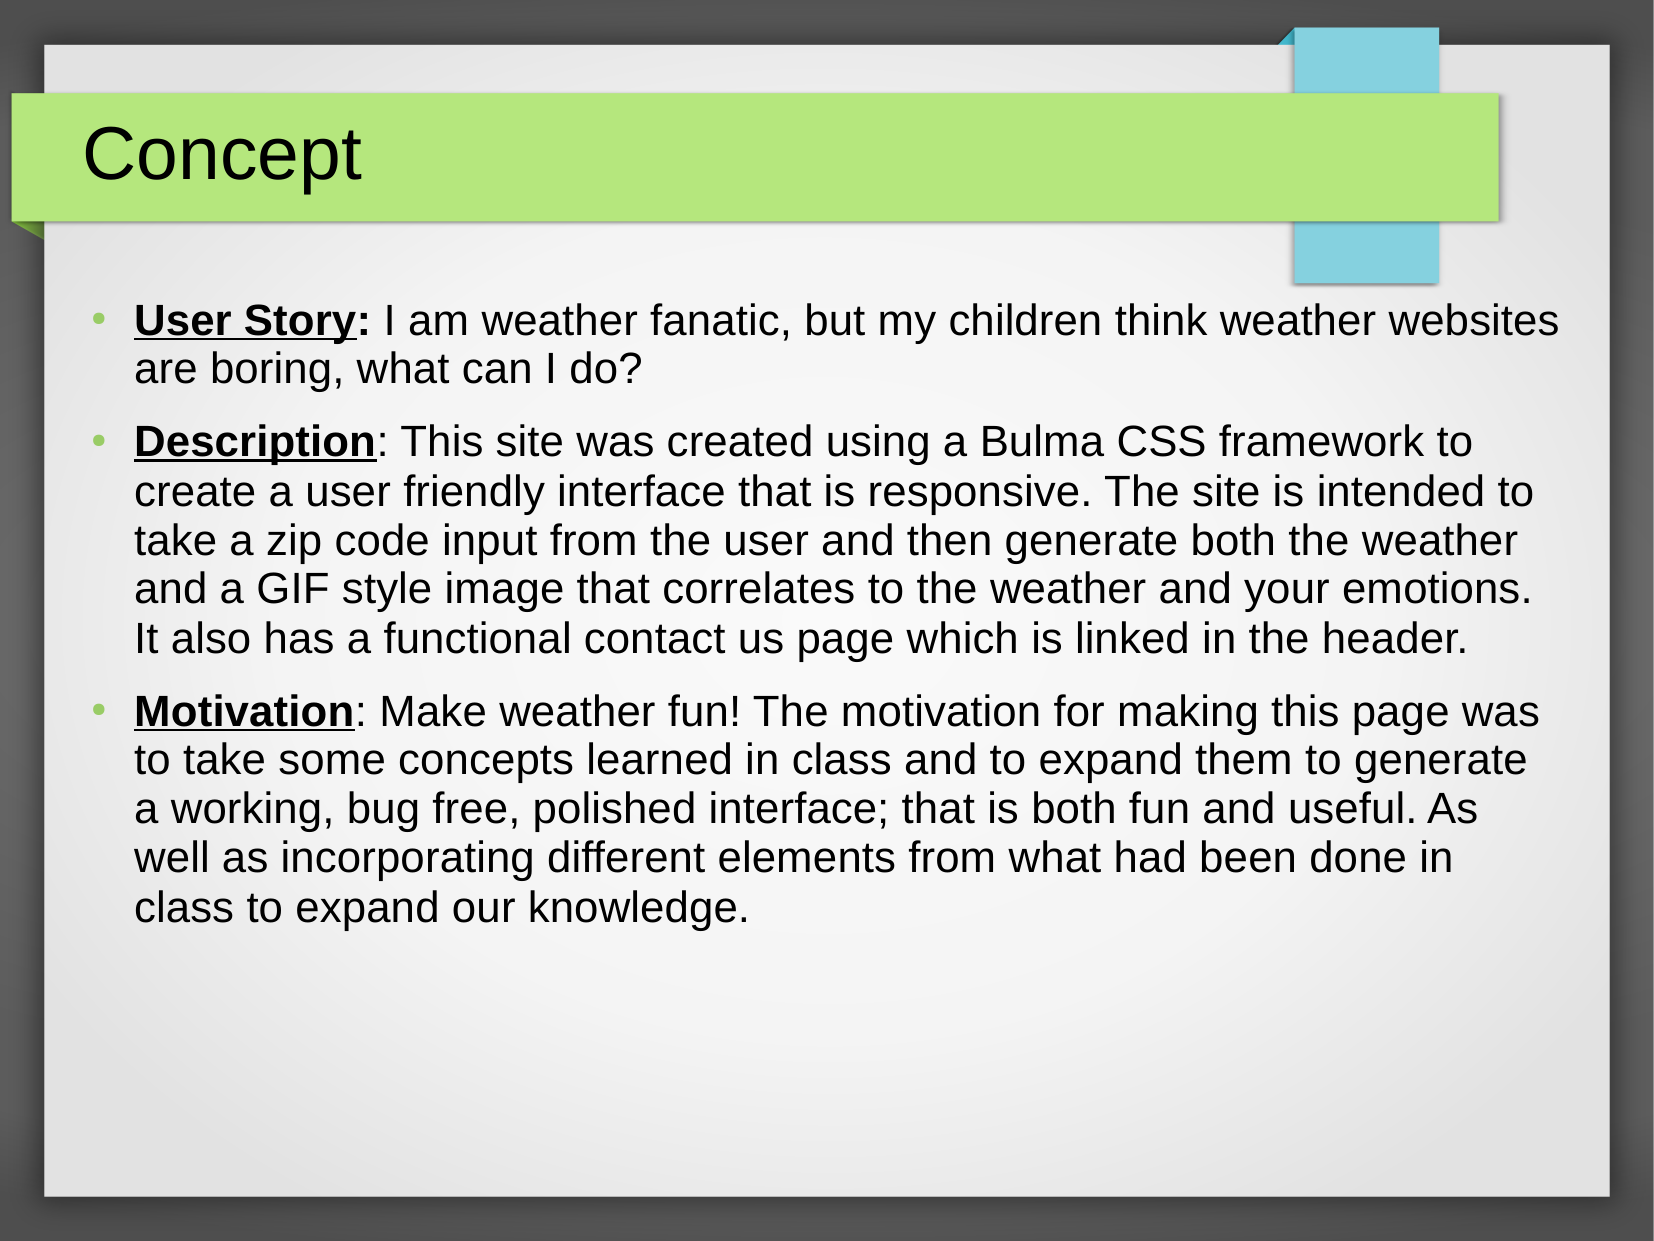

# Concept
User Story: I am weather fanatic, but my children think weather websites are boring, what can I do?
Description: This site was created using a Bulma CSS framework to create a user friendly interface that is responsive. The site is intended to take a zip code input from the user and then generate both the weather and a GIF style image that correlates to the weather and your emotions. It also has a functional contact us page which is linked in the header.
Motivation: Make weather fun! The motivation for making this page was to take some concepts learned in class and to expand them to generate a working, bug free, polished interface; that is both fun and useful. As well as incorporating different elements from what had been done in class to expand our knowledge.